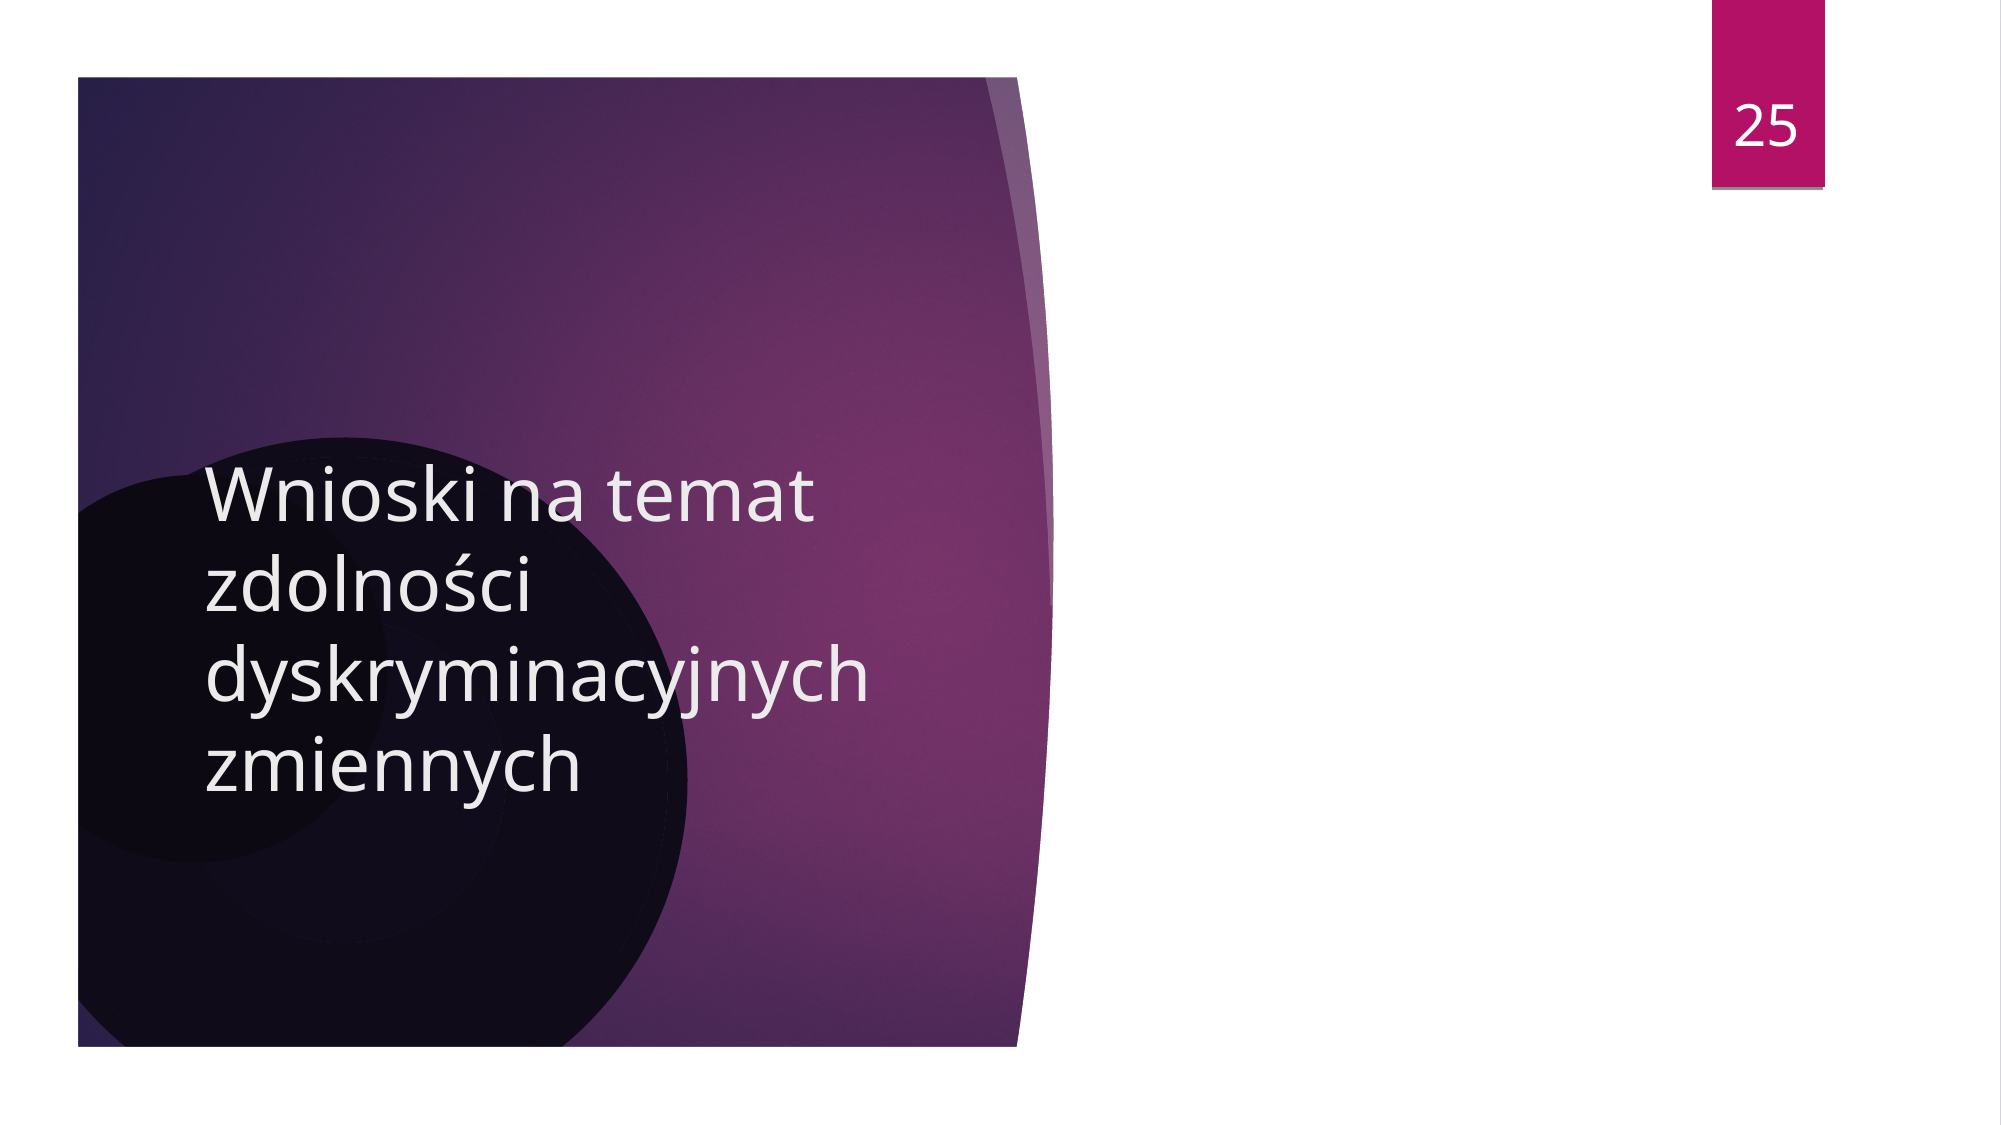

# Wnioski na temat zdolności dyskryminacyjnych zmiennych